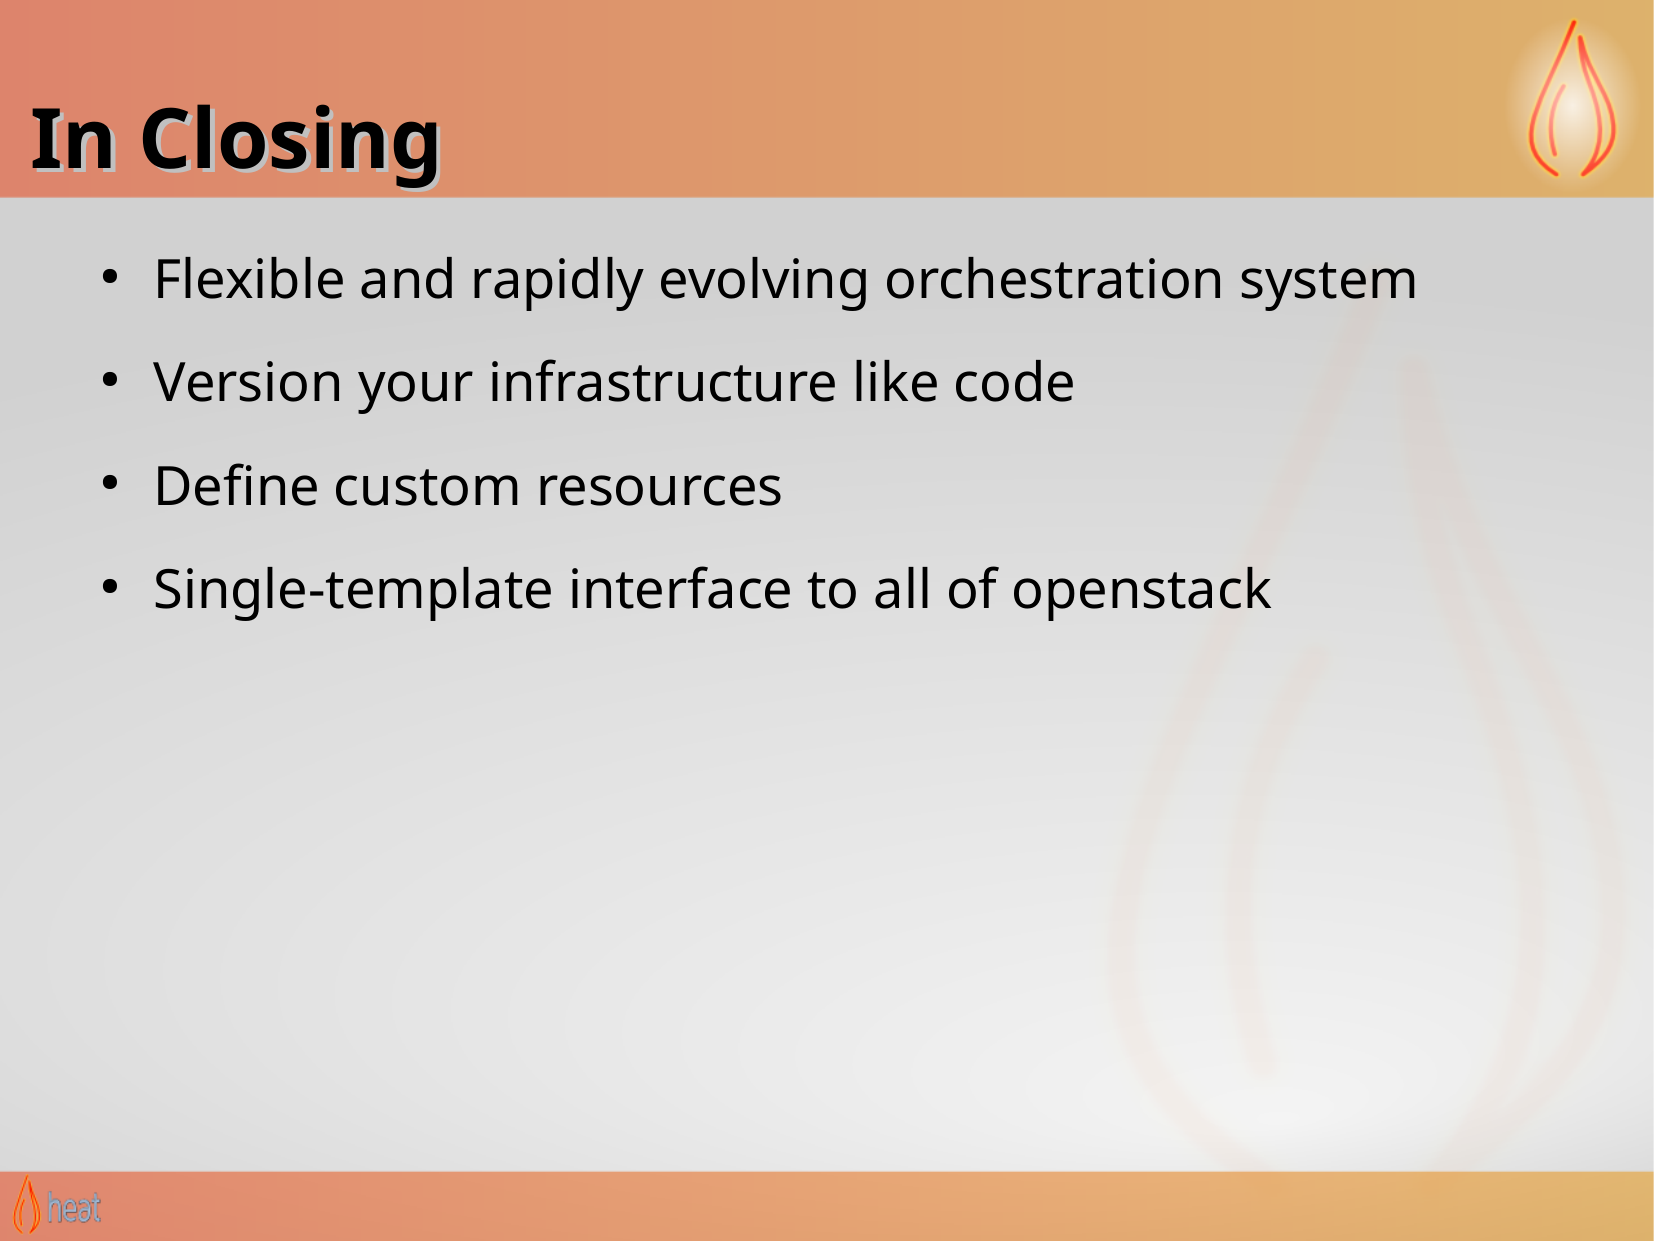

# In Closing
Flexible and rapidly evolving orchestration system
Version your infrastructure like code
Define custom resources
Single-template interface to all of openstack